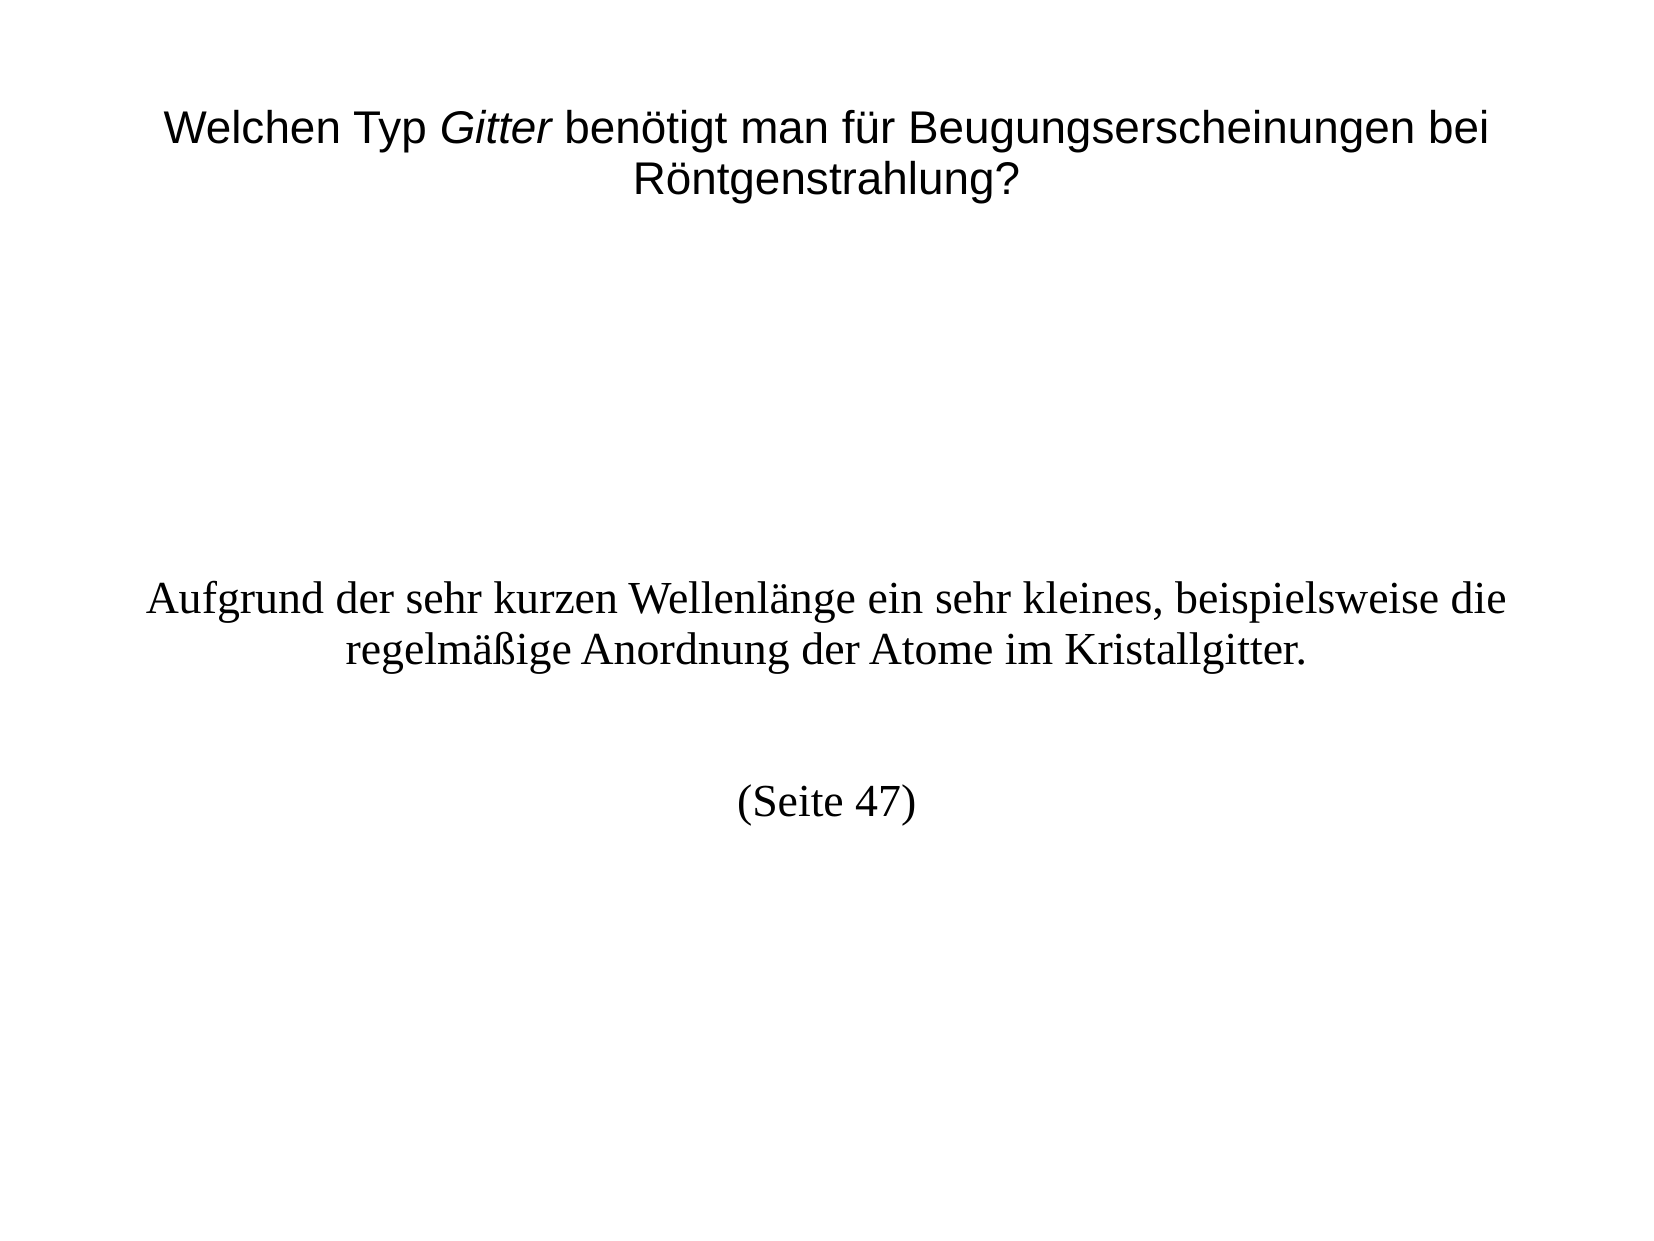

# Welchen Typ Gitter benötigt man für Beugungserscheinungen bei Röntgenstrahlung?
Aufgrund der sehr kurzen Wellenlänge ein sehr kleines, beispielsweise die regelmäßige Anordnung der Atome im Kristallgitter.
(Seite 47)